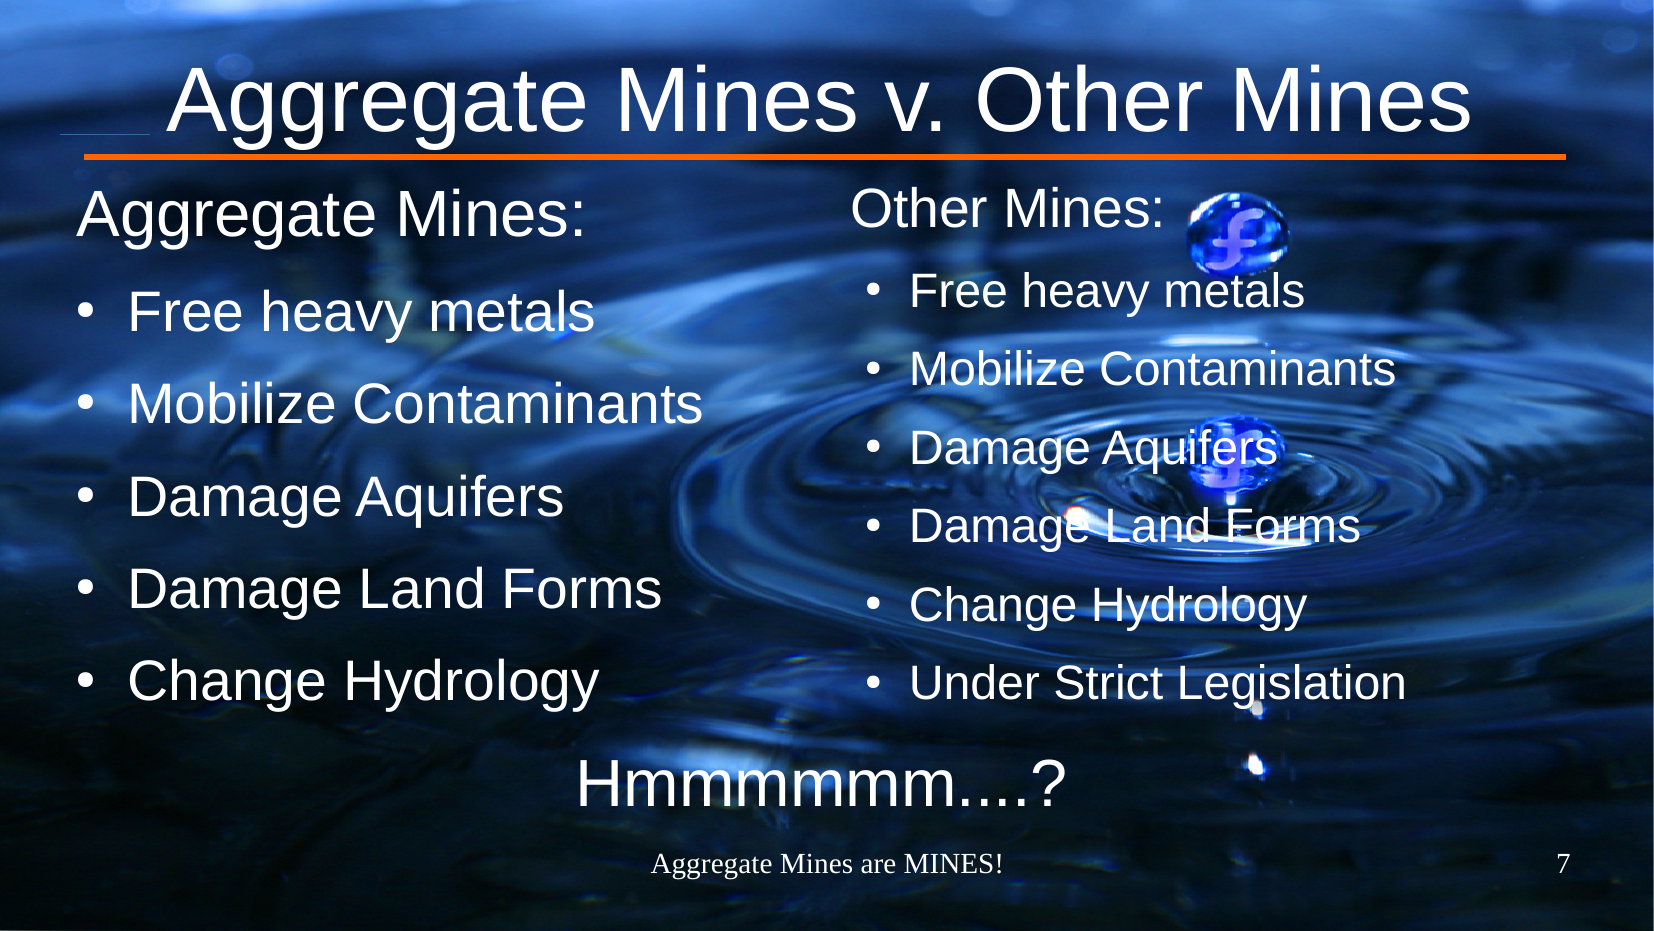

# Aggregate Mines v. Other Mines
Other Mines:
Free heavy metals
Mobilize Contaminants
Damage Aquifers
Damage Land Forms
Change Hydrology
Under Strict Legislation
 Aggregate Mines:
Free heavy metals
Mobilize Contaminants
Damage Aquifers
Damage Land Forms
Change Hydrology
Hmmmmmm....?
Aggregate Mines are MINES!
7